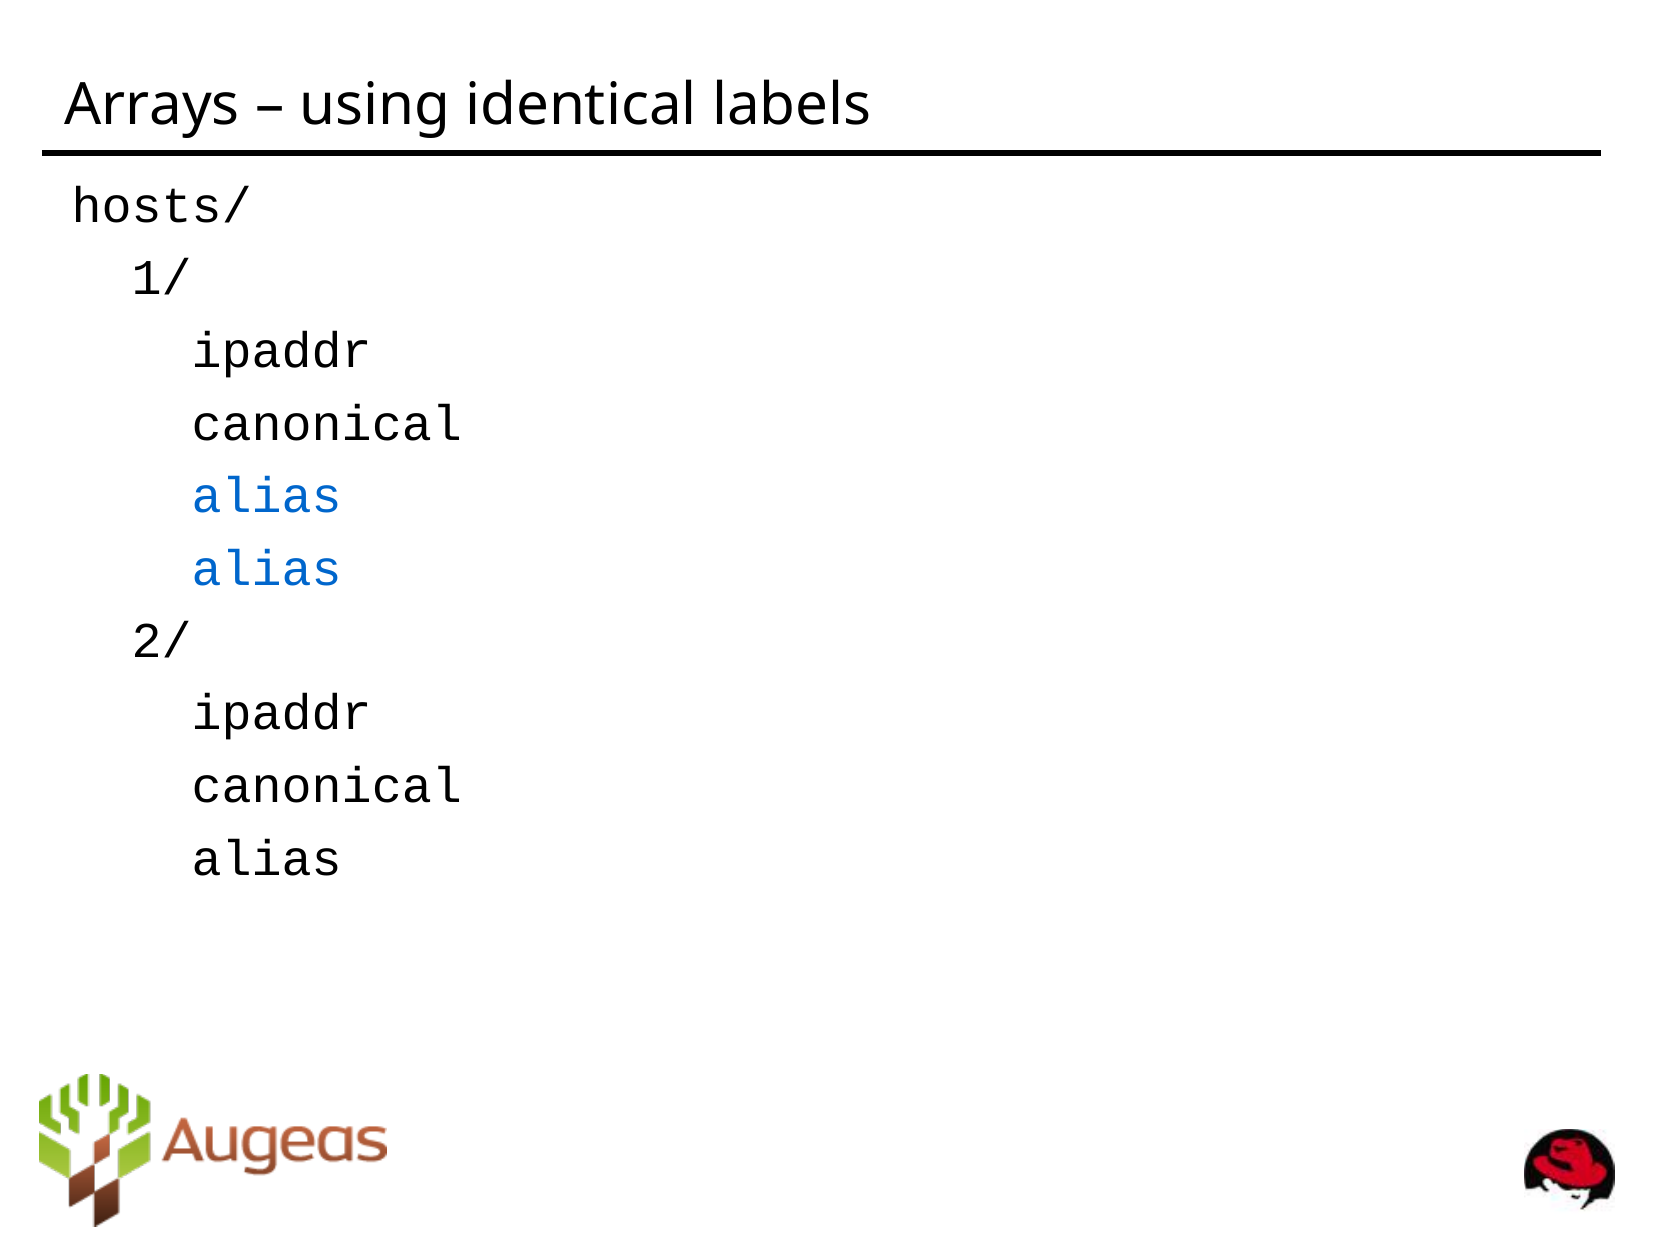

# Arrays – using identical labels
hosts/
 1/
 ipaddr
 canonical
 alias
 alias
 2/
 ipaddr
 canonical
 alias